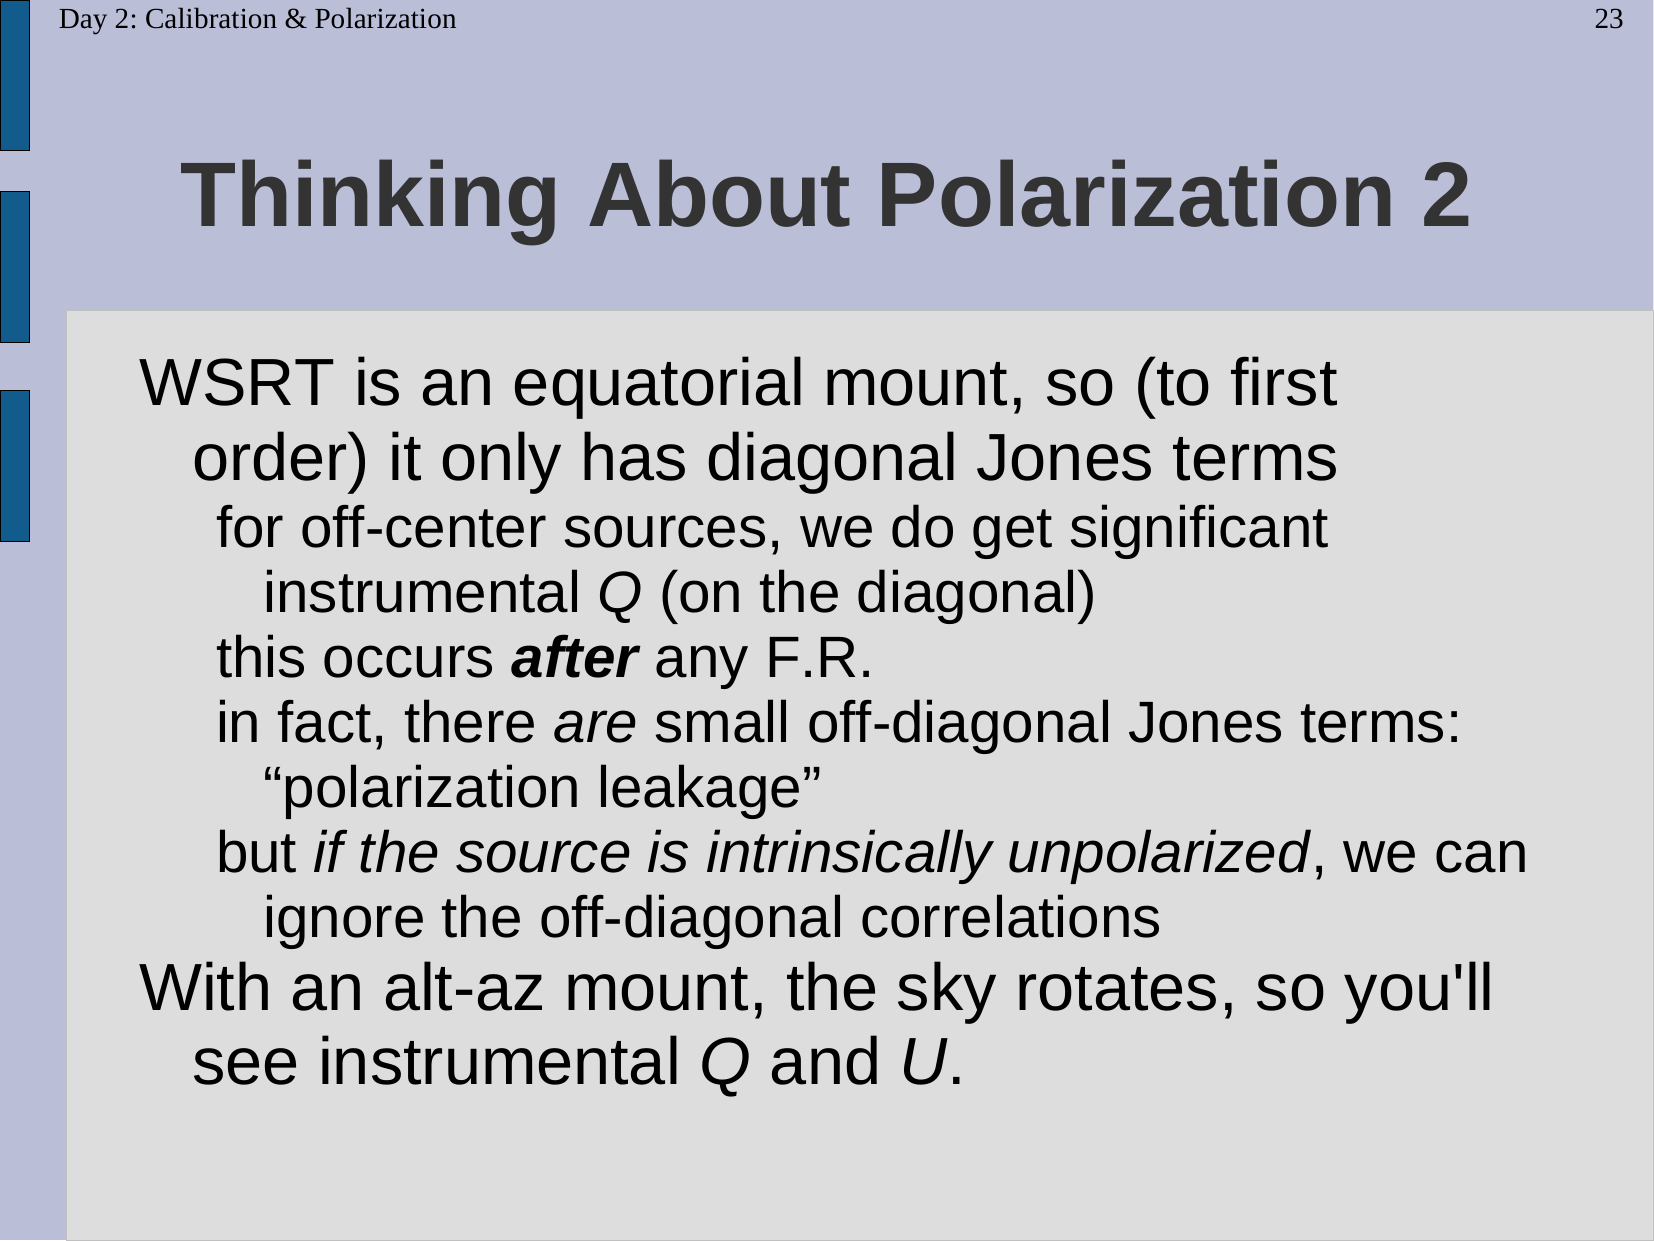

Day 2: Calibration & Polarization
23
# Thinking About Polarization 2
WSRT is an equatorial mount, so (to first order) it only has diagonal Jones terms
for off-center sources, we do get significant instrumental Q (on the diagonal)
this occurs after any F.R.
in fact, there are small off-diagonal Jones terms: “polarization leakage”
but if the source is intrinsically unpolarized, we can ignore the off-diagonal correlations
With an alt-az mount, the sky rotates, so you'll see instrumental Q and U.